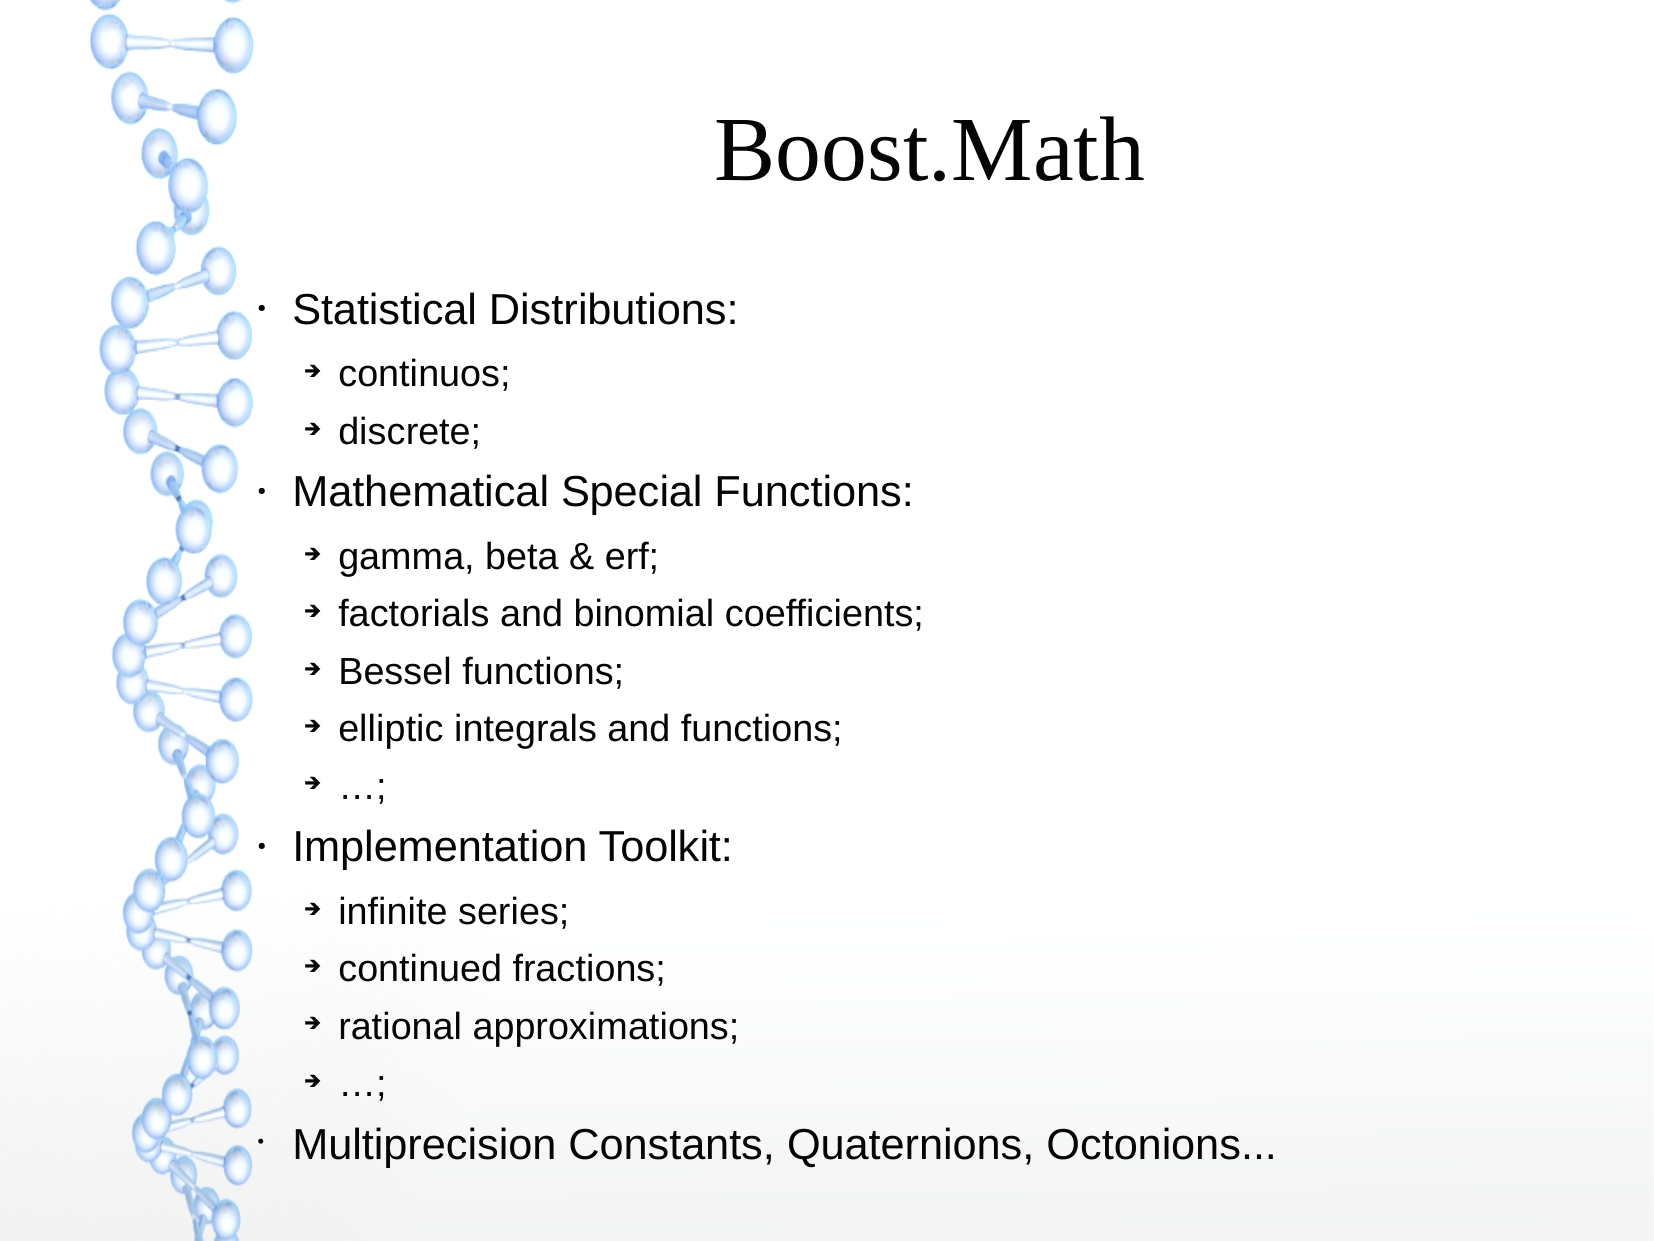

# Boost.Math
Statistical Distributions:
continuos;
discrete;
Mathematical Special Functions:
gamma, beta & erf;
factorials and binomial coefficients;
Bessel functions;
elliptic integrals and functions;
…;
Implementation Toolkit:
infinite series;
continued fractions;
rational approximations;
…;
Multiprecision Constants, Quaternions, Octonions...